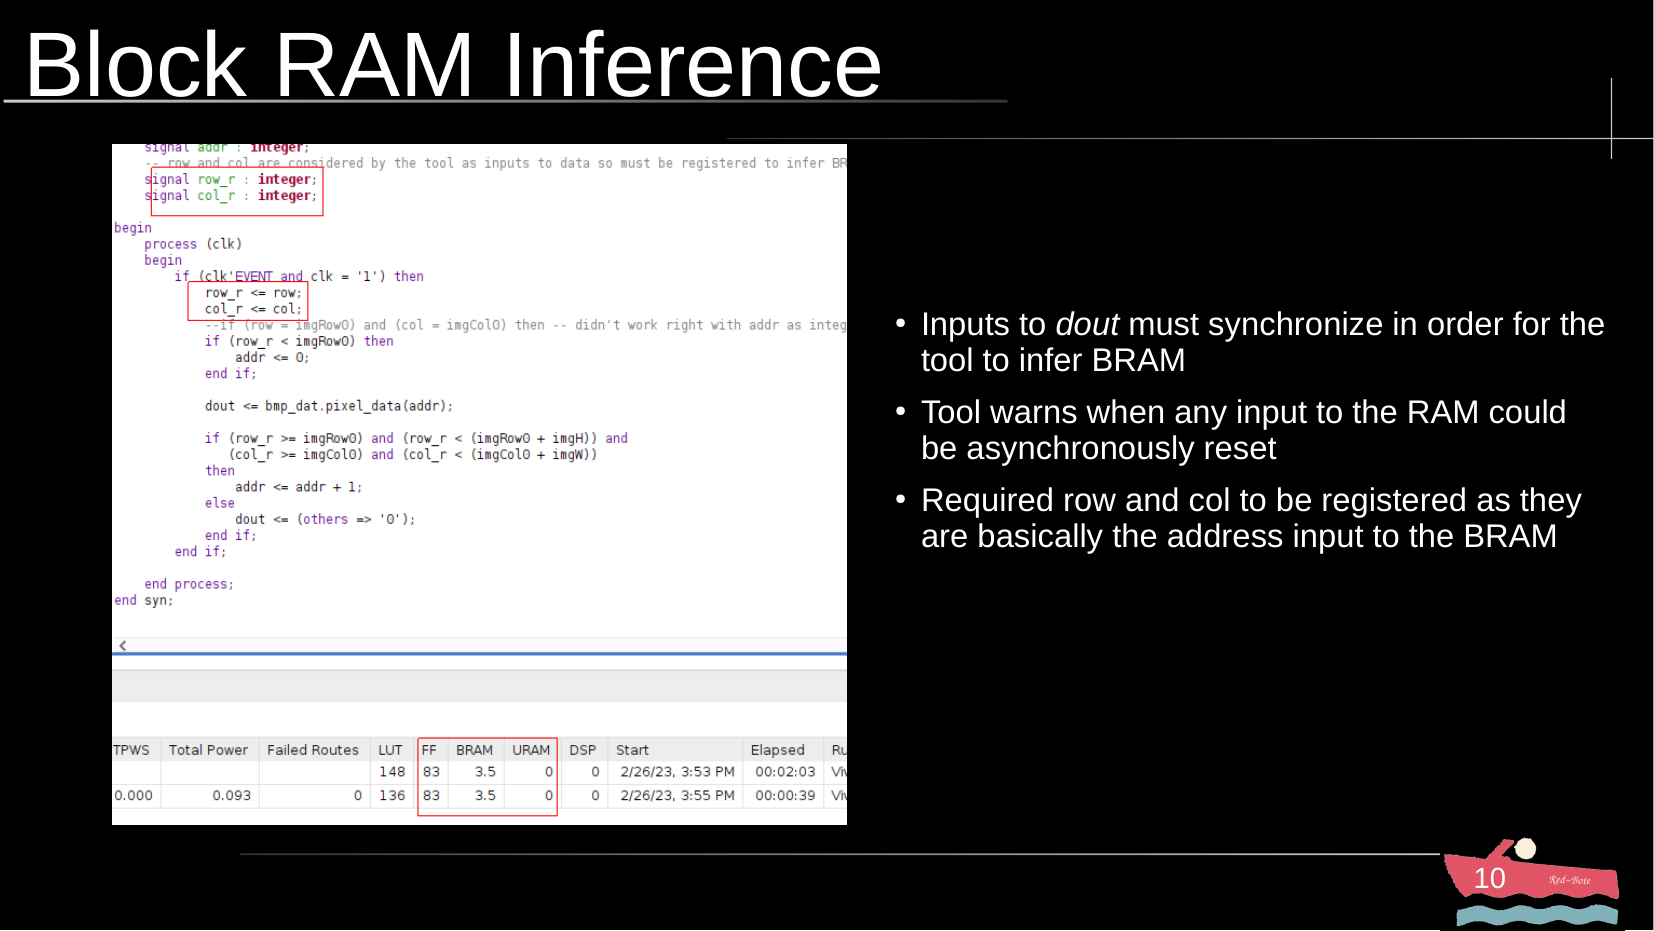

# Block RAM Inference
Inputs to dout must synchronize in order for the tool to infer BRAM
Tool warns when any input to the RAM could be asynchronously reset
Required row and col to be registered as they are basically the address input to the BRAM
10